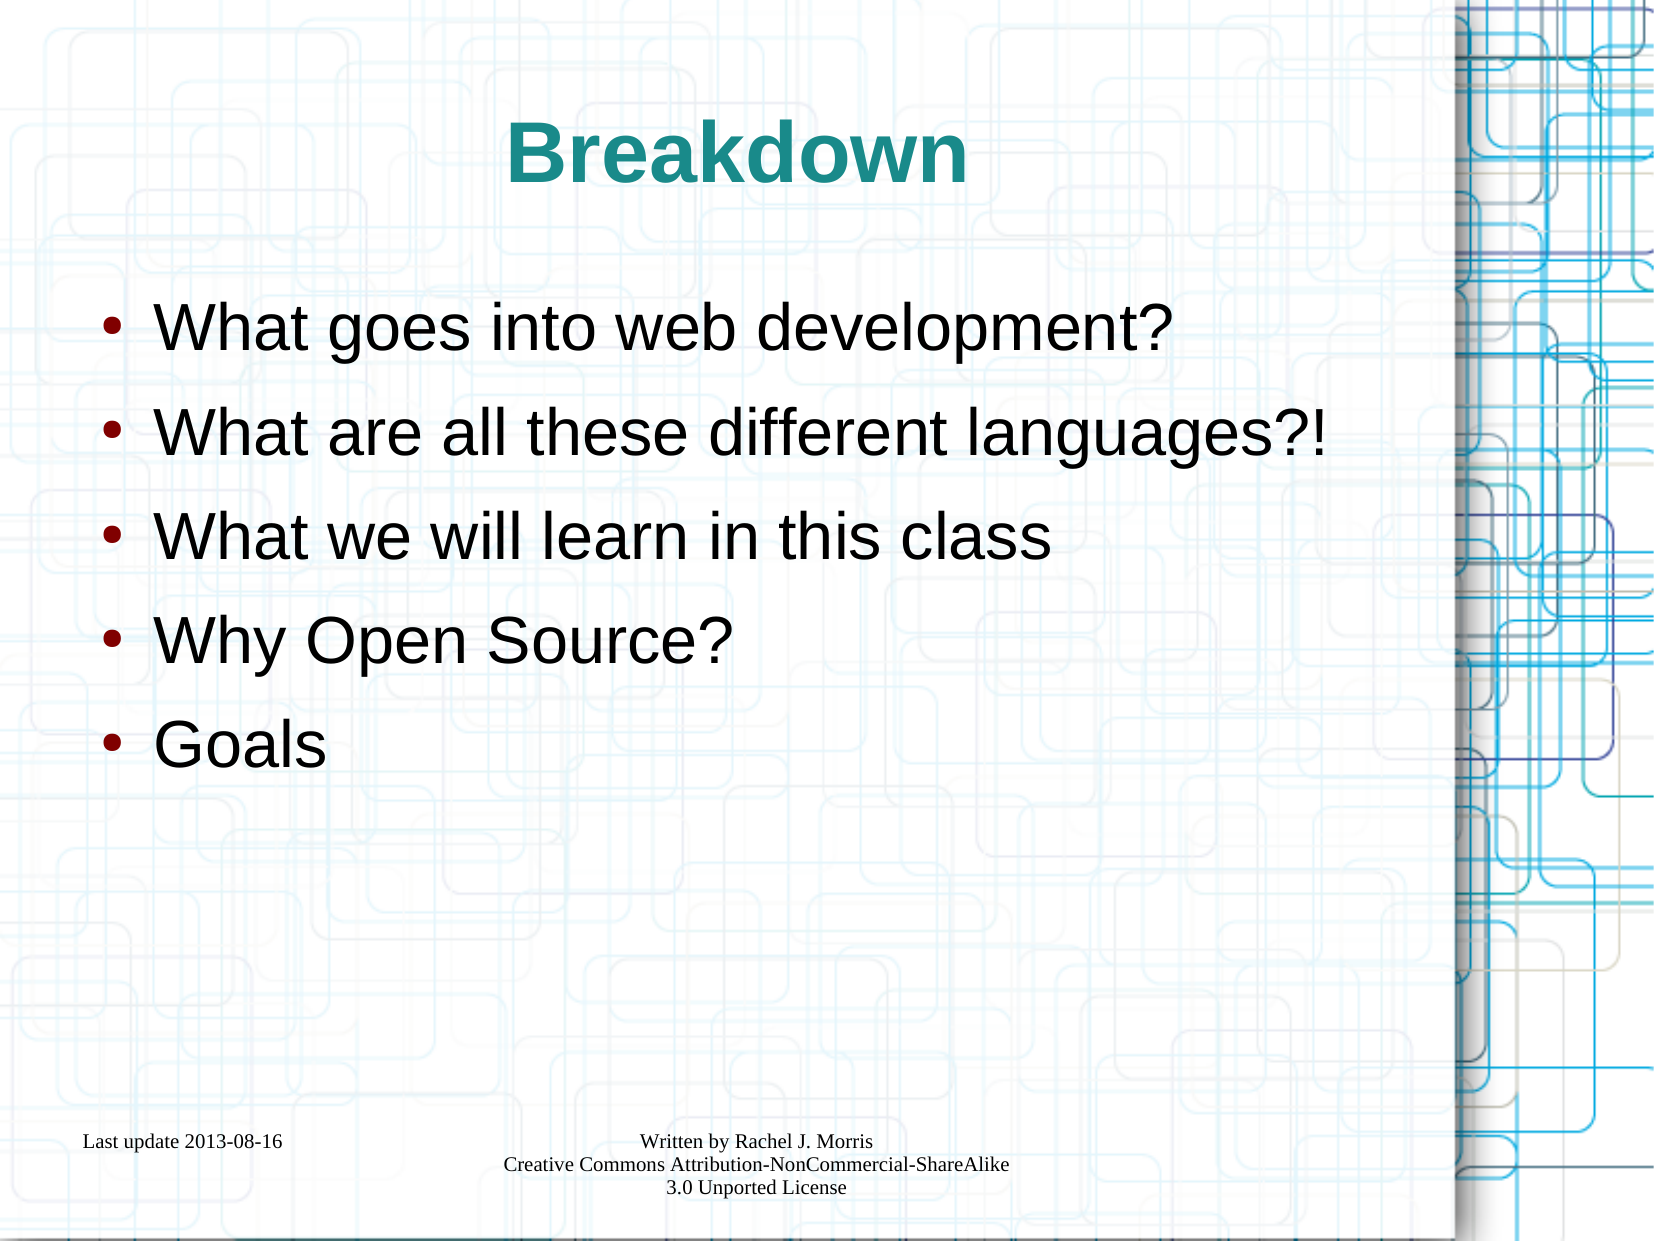

# Breakdown
What goes into web development?
What are all these different languages?!
What we will learn in this class
Why Open Source?
Goals